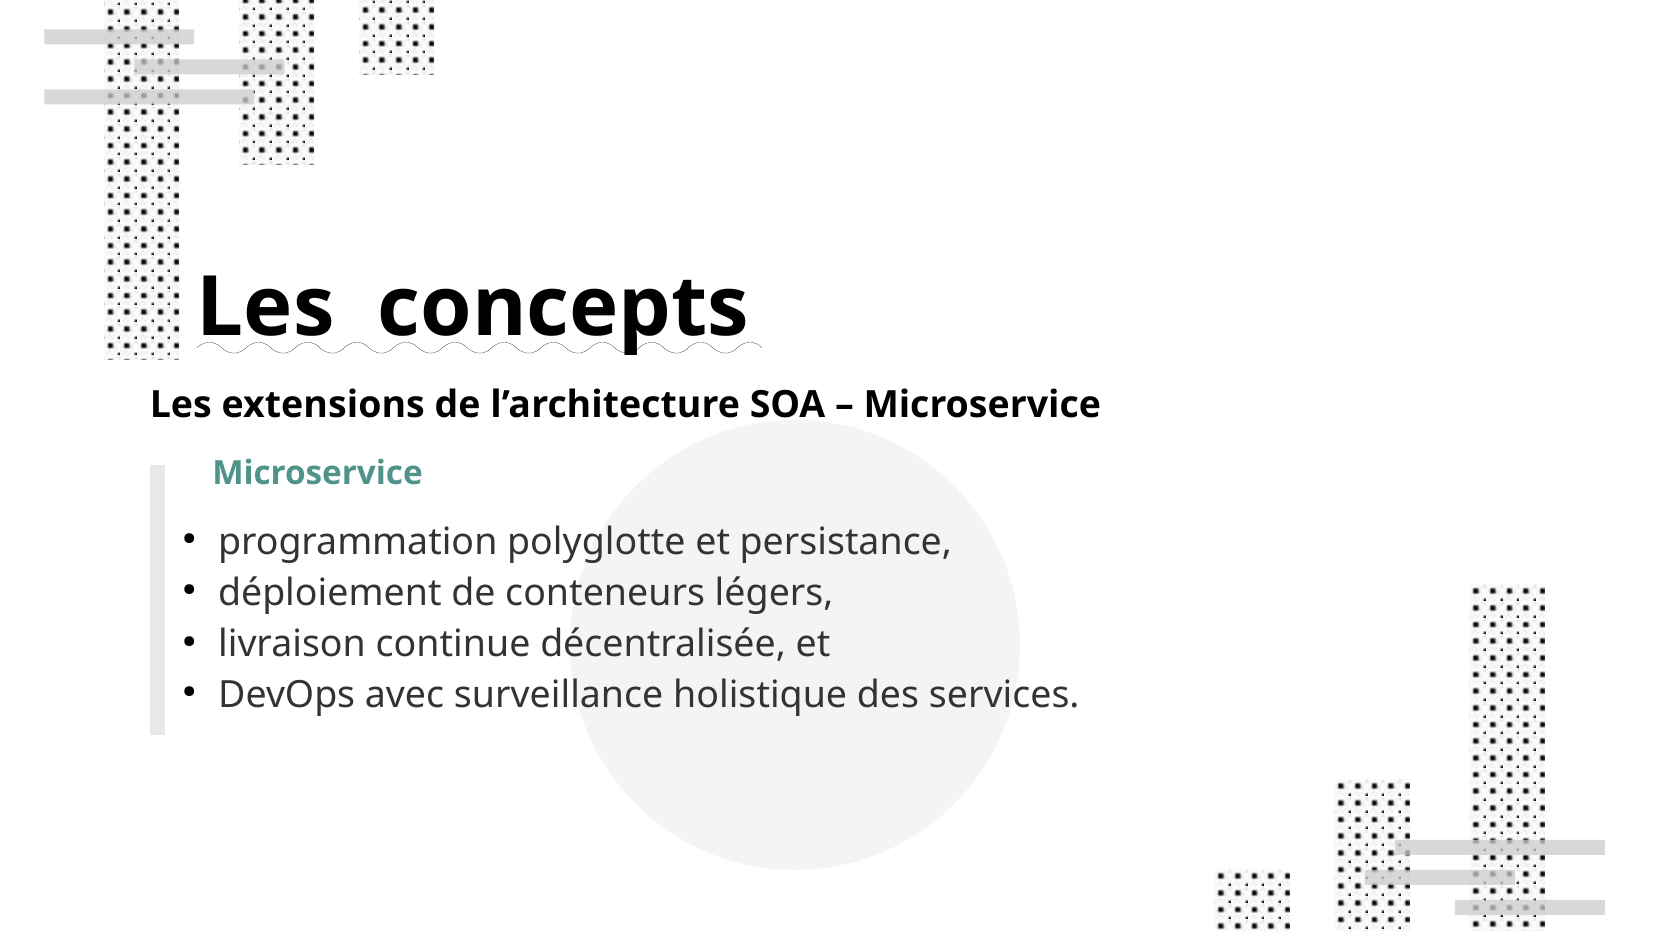

Les concepts
Les extensions de l’architecture SOA – Microservice
Microservice
programmation polyglotte et persistance,
déploiement de conteneurs légers,
livraison continue décentralisée, et
DevOps avec surveillance holistique des services.